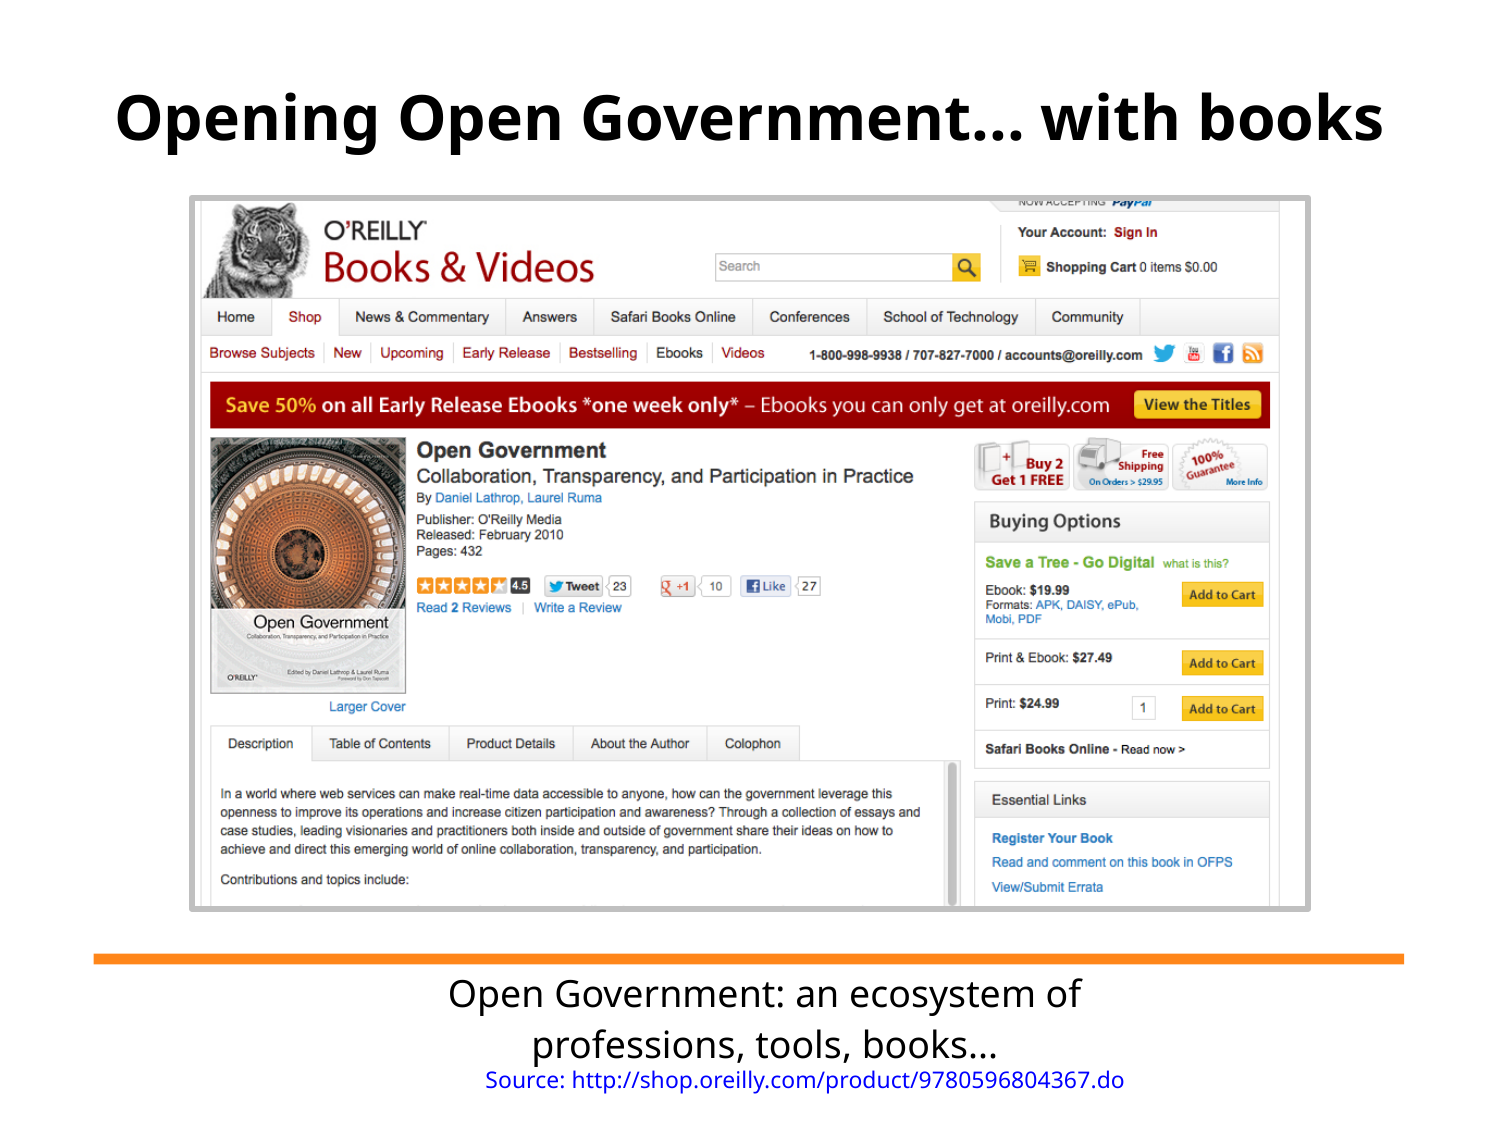

# Opening Open Government... with books
Open Government: an ecosystem of professions, tools, books...
Source: http://shop.oreilly.com/product/9780596804367.do